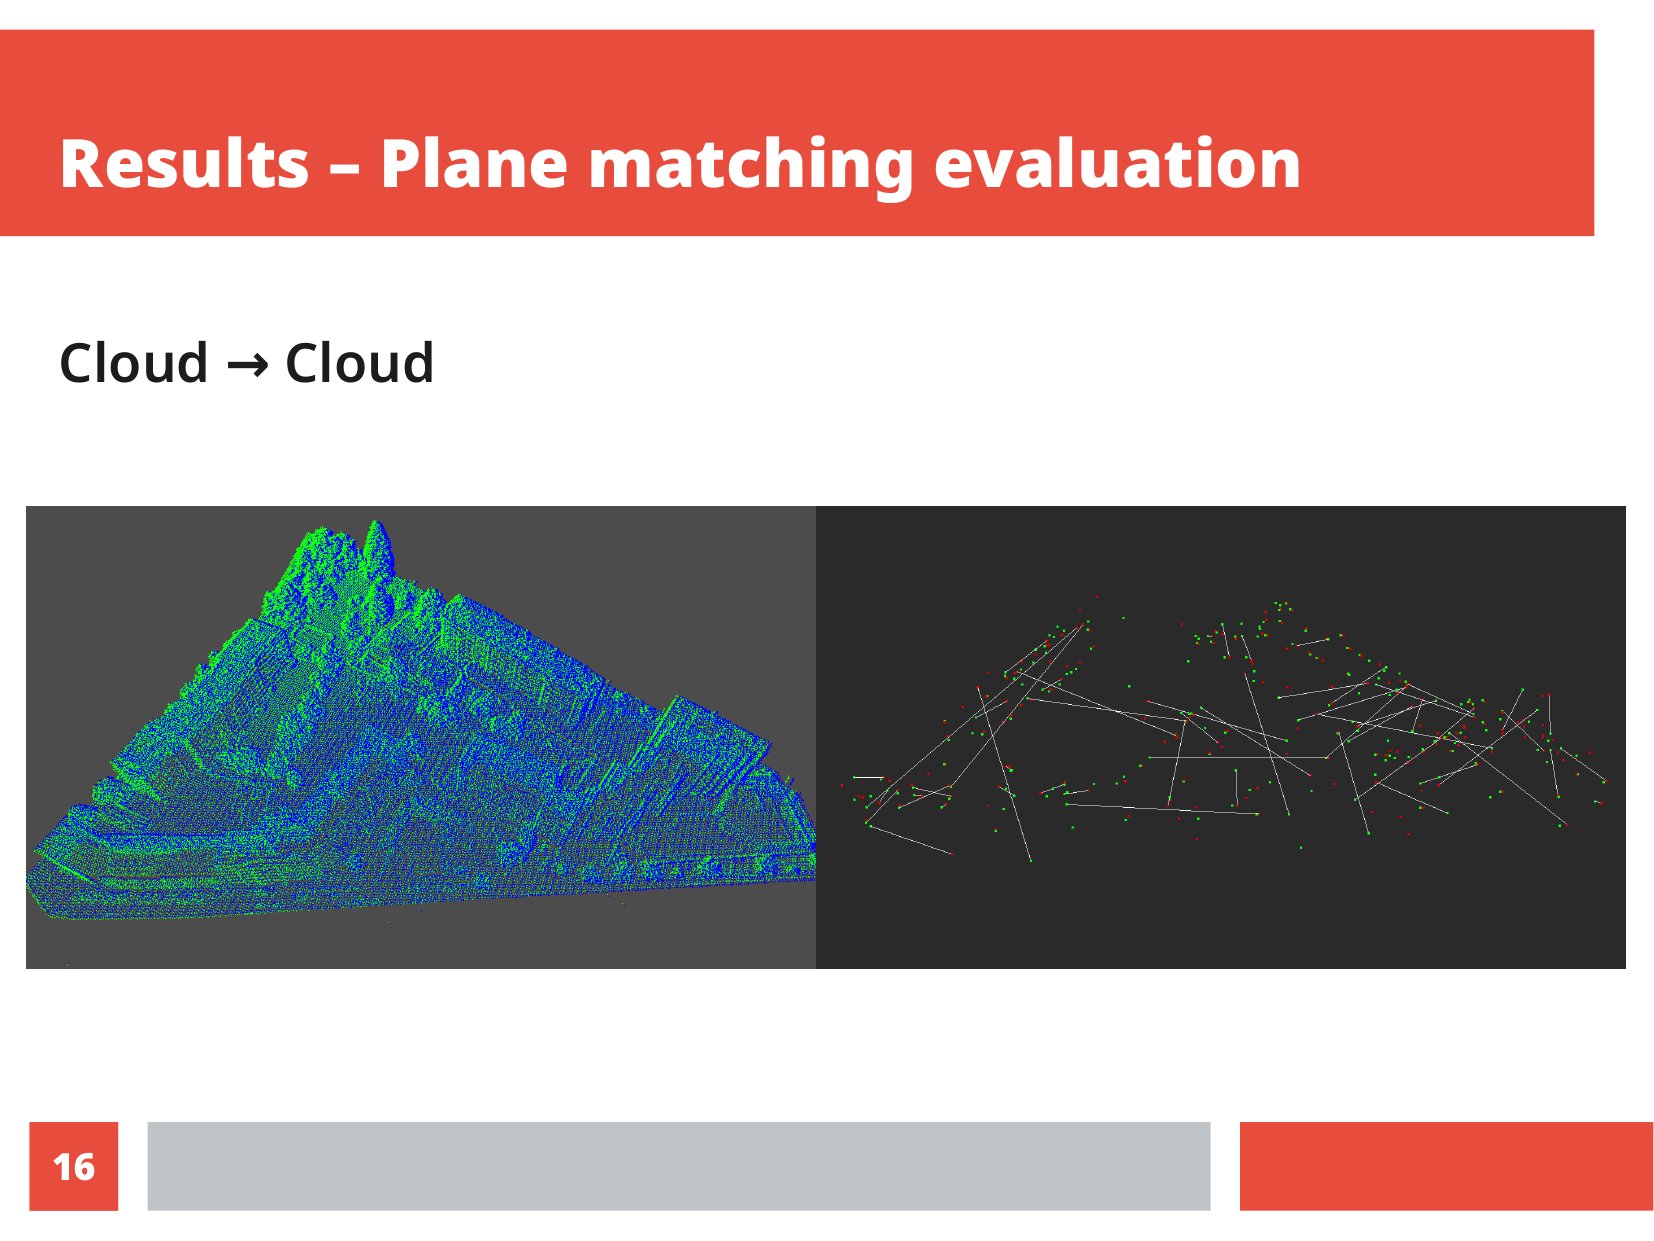

# Results – Plane matching evaluation
Cloud → Cloud
16